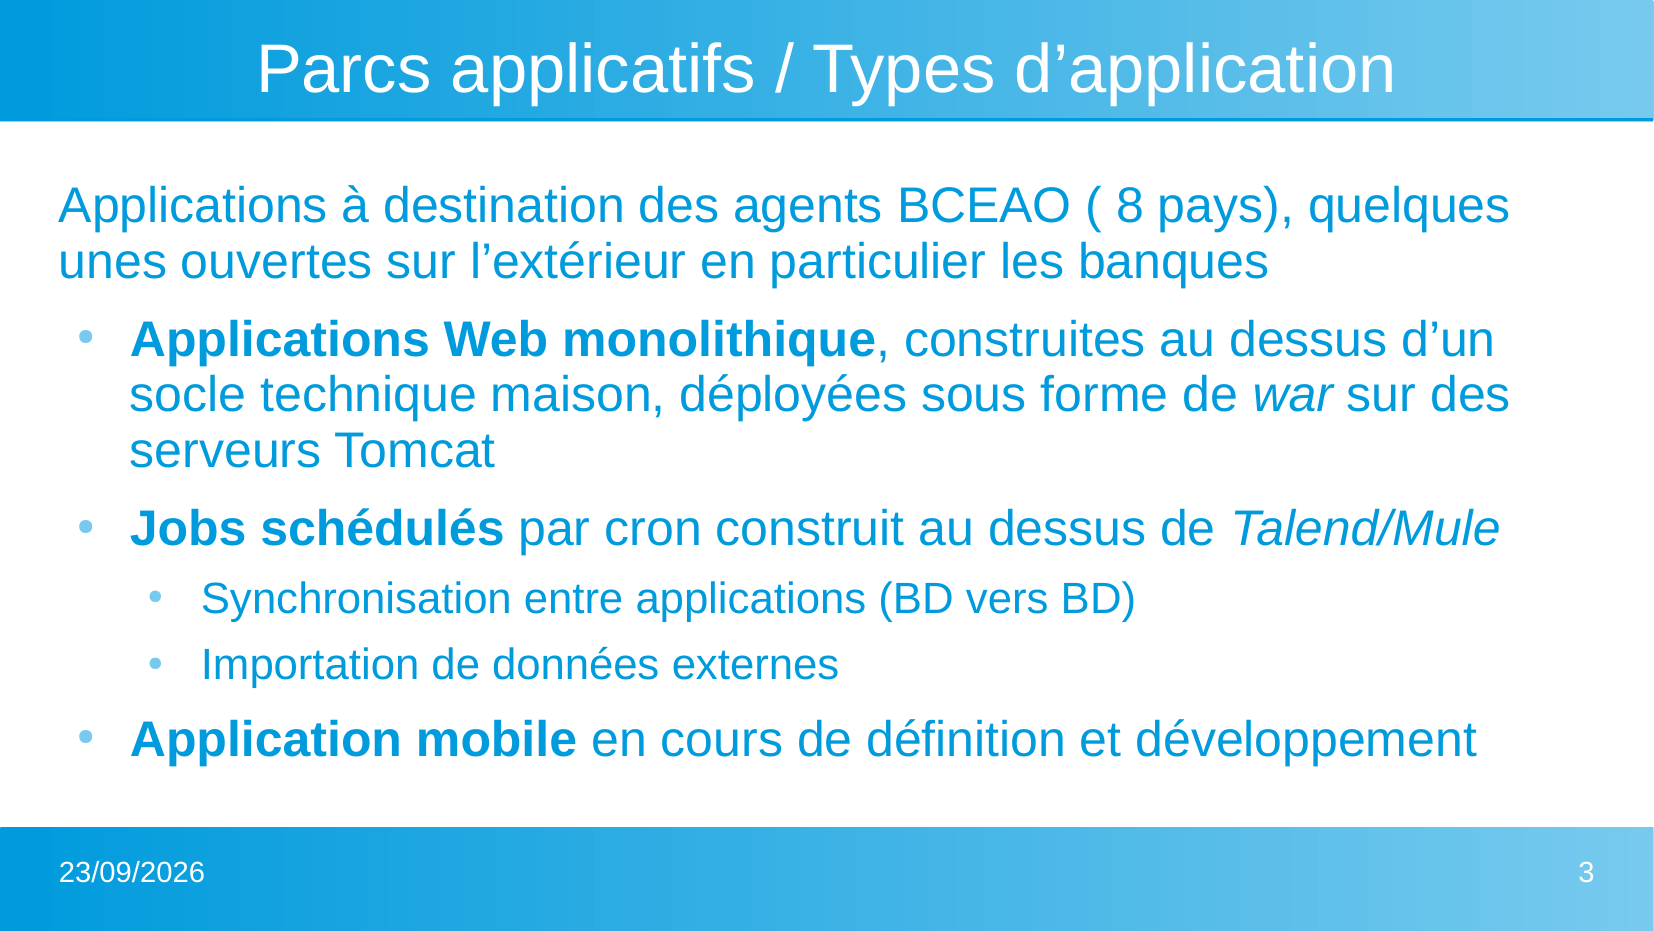

# Parcs applicatifs / Types d’application
Applications à destination des agents BCEAO ( 8 pays), quelques unes ouvertes sur l’extérieur en particulier les banques
Applications Web monolithique, construites au dessus d’un socle technique maison, déployées sous forme de war sur des serveurs Tomcat
Jobs schédulés par cron construit au dessus de Talend/Mule
Synchronisation entre applications (BD vers BD)
Importation de données externes
Application mobile en cours de définition et développement
3